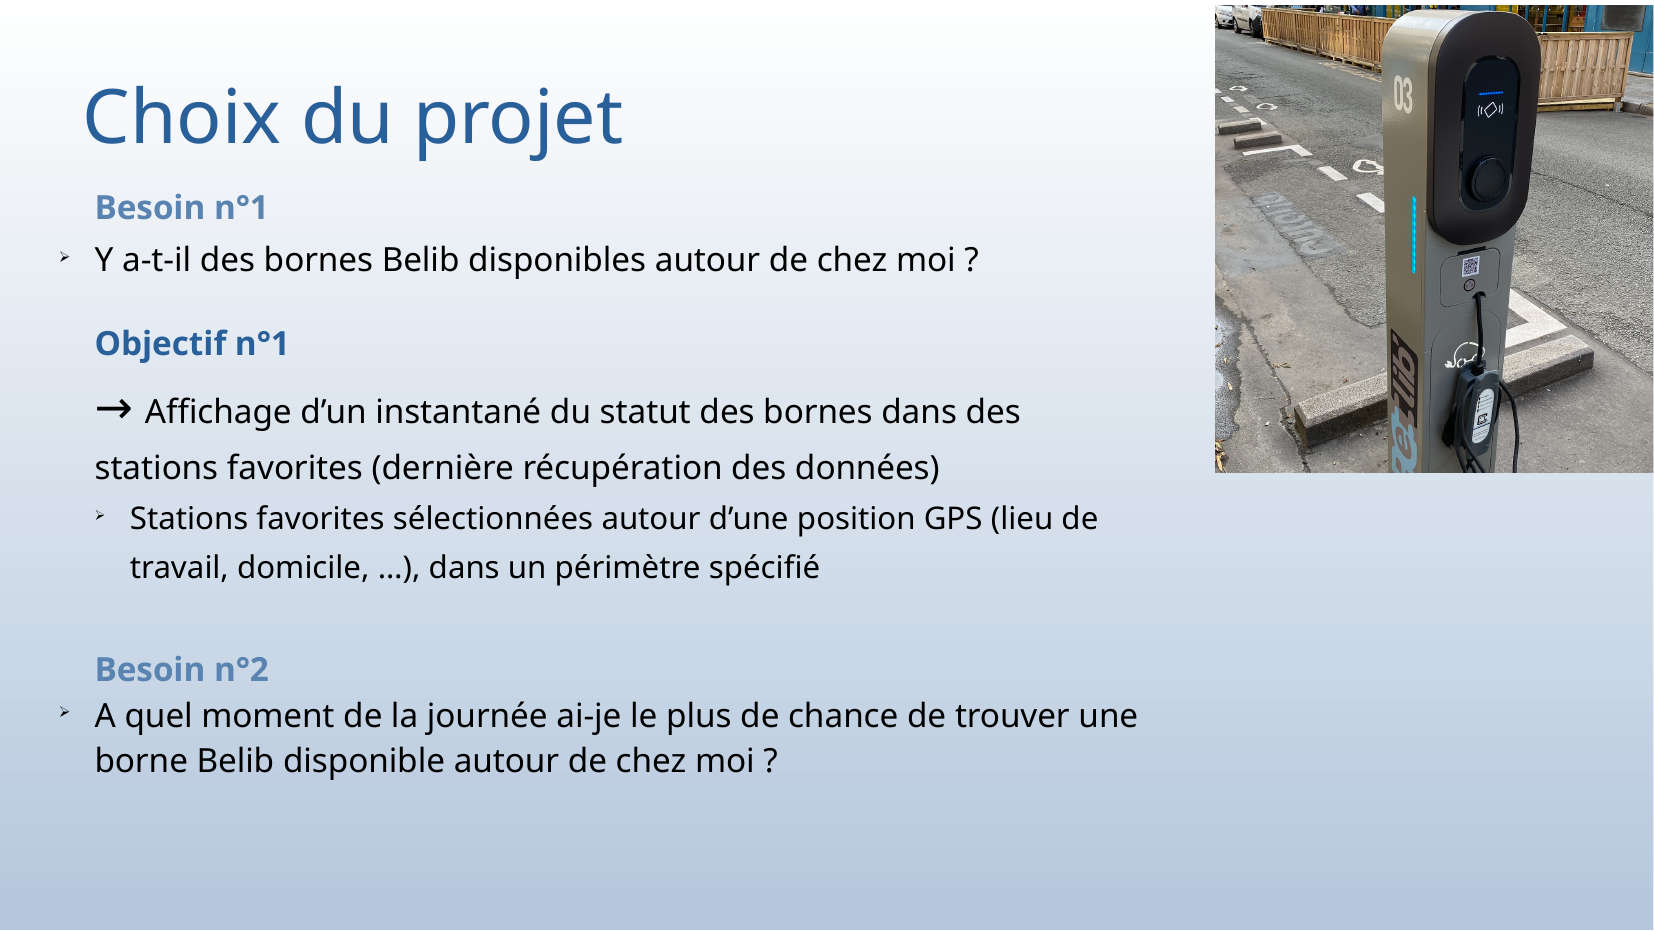

# Choix du projet
Besoin n°1
Y a-t-il des bornes Belib disponibles autour de chez moi ?
Objectif n°1
→ Affichage d’un instantané du statut des bornes dans des stations favorites (dernière récupération des données)
Stations favorites sélectionnées autour d’une position GPS (lieu de travail, domicile, …), dans un périmètre spécifié
Besoin n°2
A quel moment de la journée ai-je le plus de chance de trouver une borne Belib disponible autour de chez moi ?